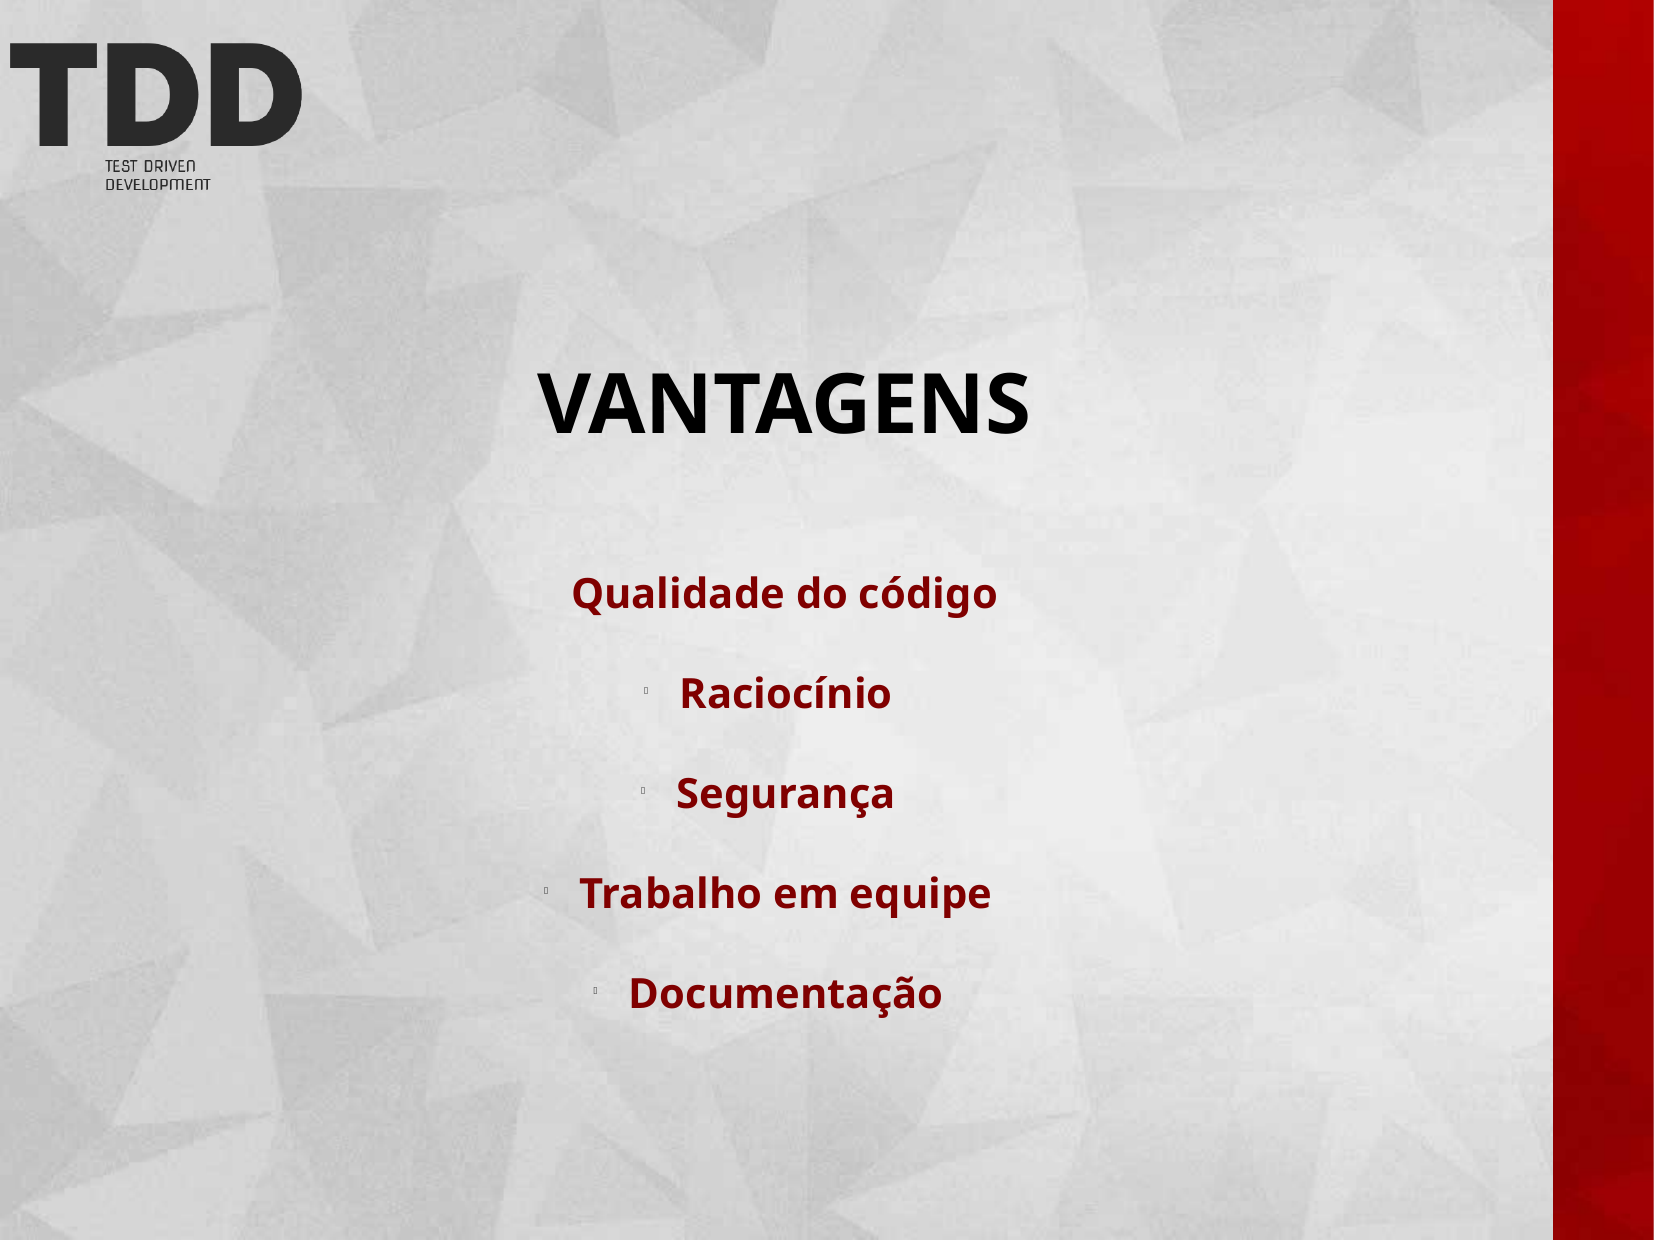

VANTAGENS
Qualidade do código
Raciocínio
Segurança
Trabalho em equipe
Documentação